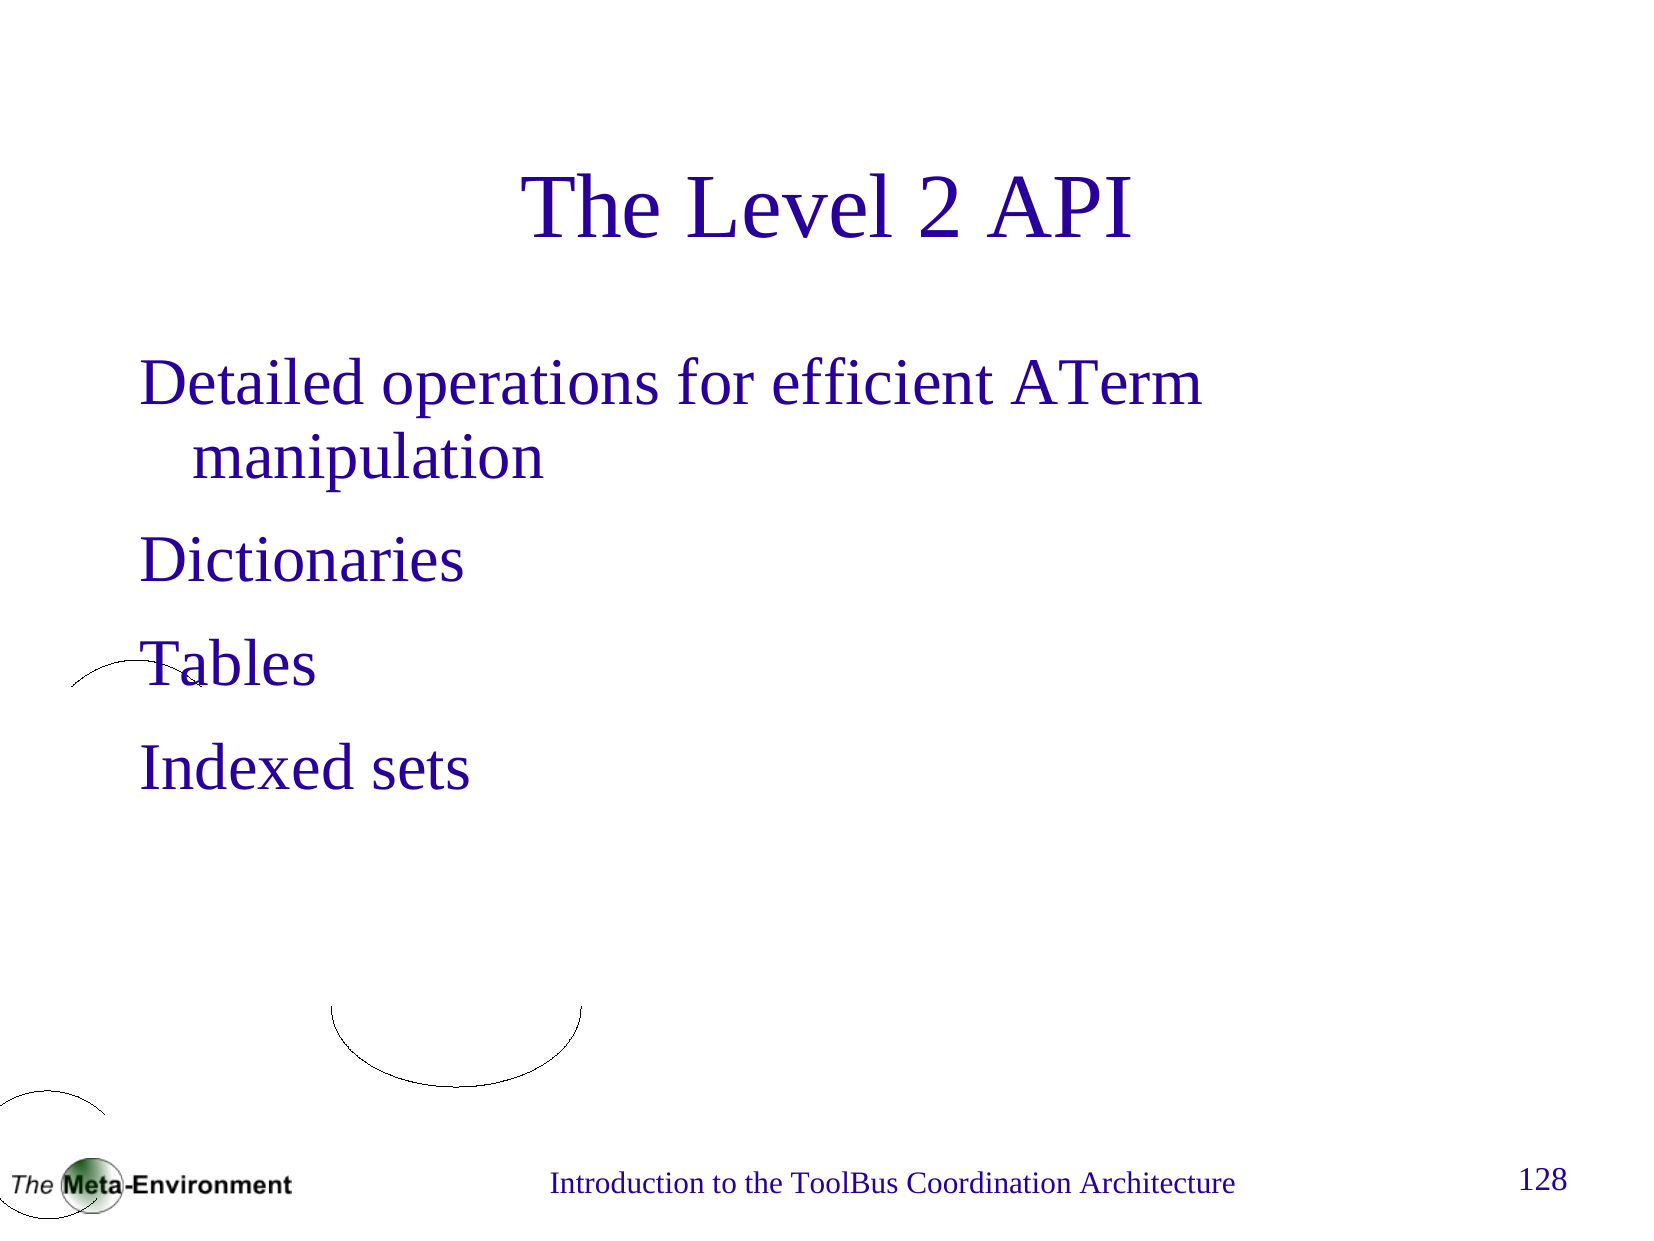

# The Level 2 API
Detailed operations for efficient ATerm manipulation
Dictionaries
Tables
Indexed sets